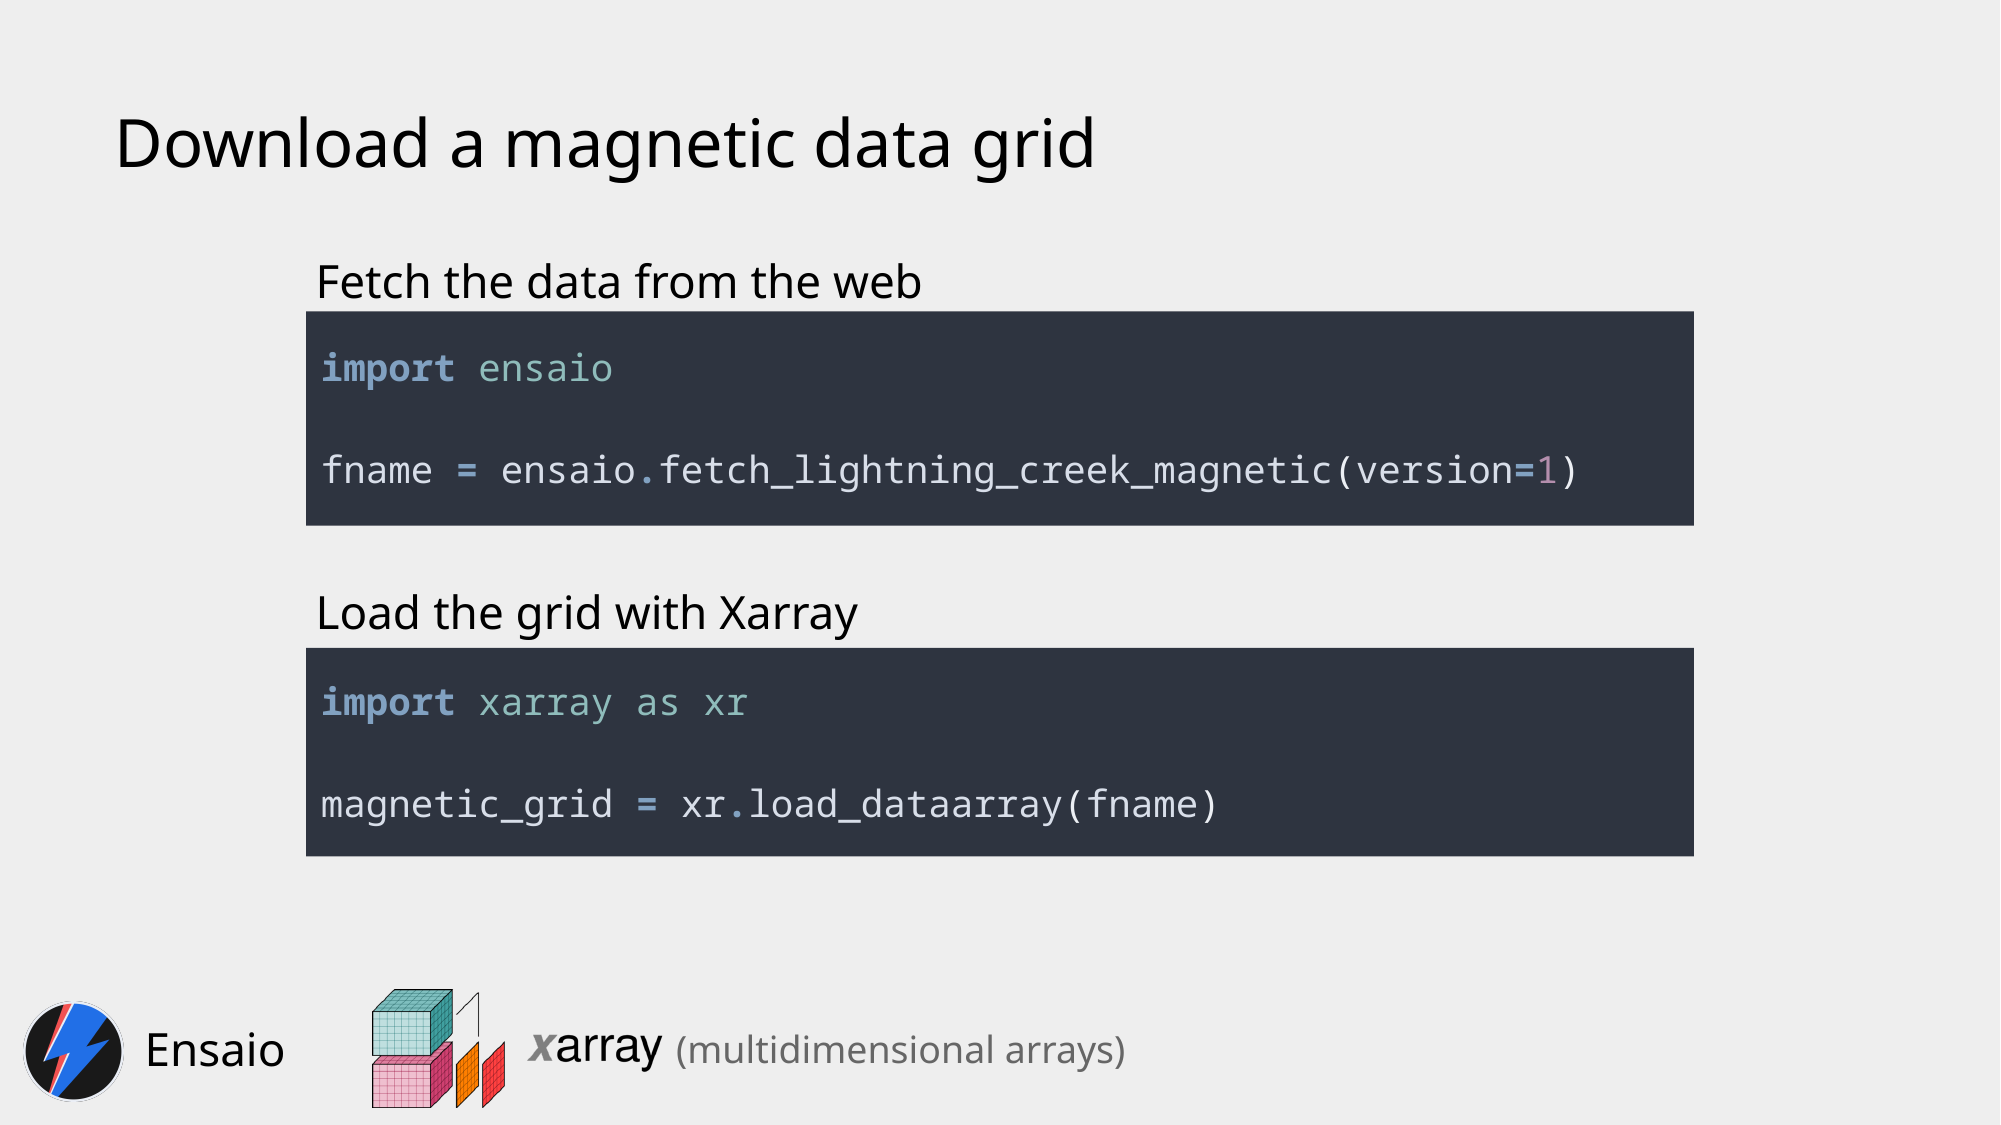

Download a magnetic data grid
Fetch the data from the web
import ensaio
fname = ensaio.fetch_lightning_creek_magnetic(version=1)
Load the grid with Xarray
import xarray as xr
magnetic_grid = xr.load_dataarray(fname)
Ensaio
(multidimensional arrays)